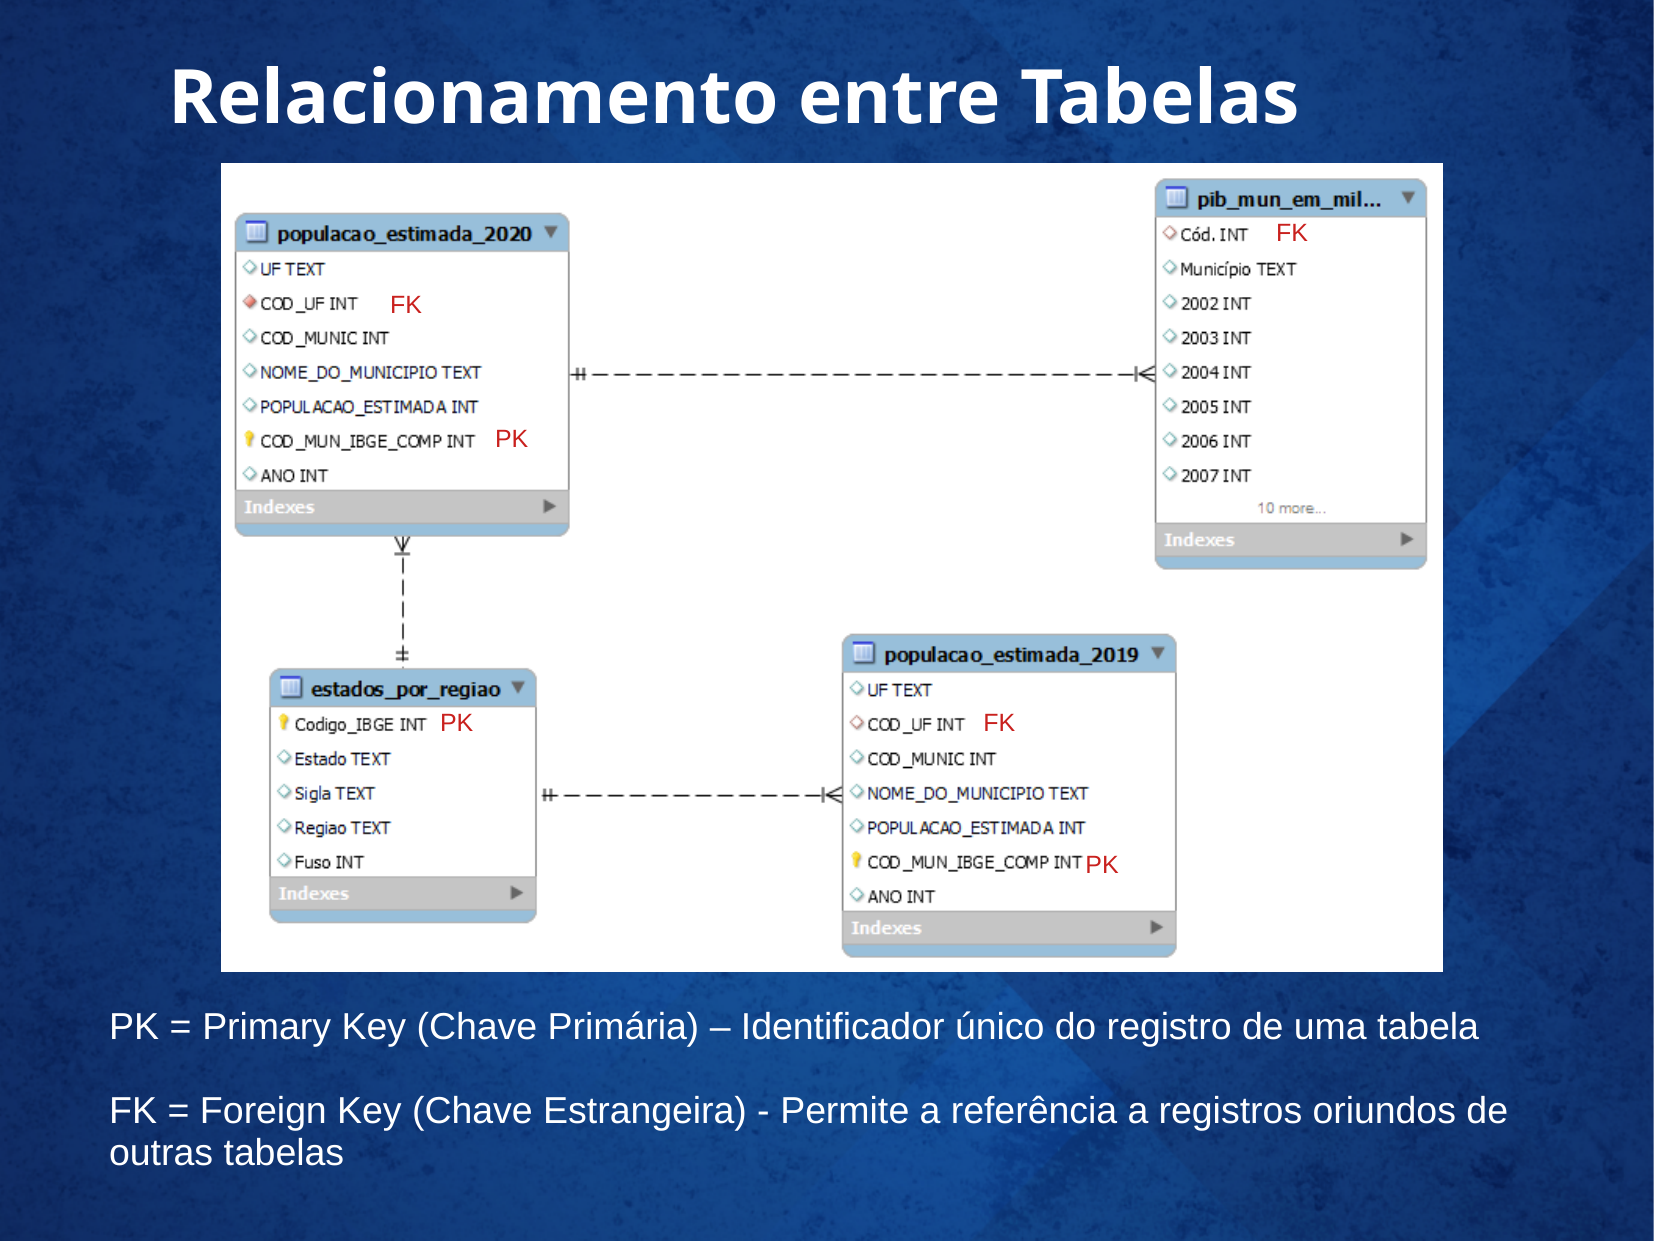

Relacionamento entre Tabelas
FK
FK
PK
PK
FK
PK
PK = Primary Key (Chave Primária) – Identificador único do registro de uma tabela
FK = Foreign Key (Chave Estrangeira) - Permite a referência a registros oriundos de outras tabelas